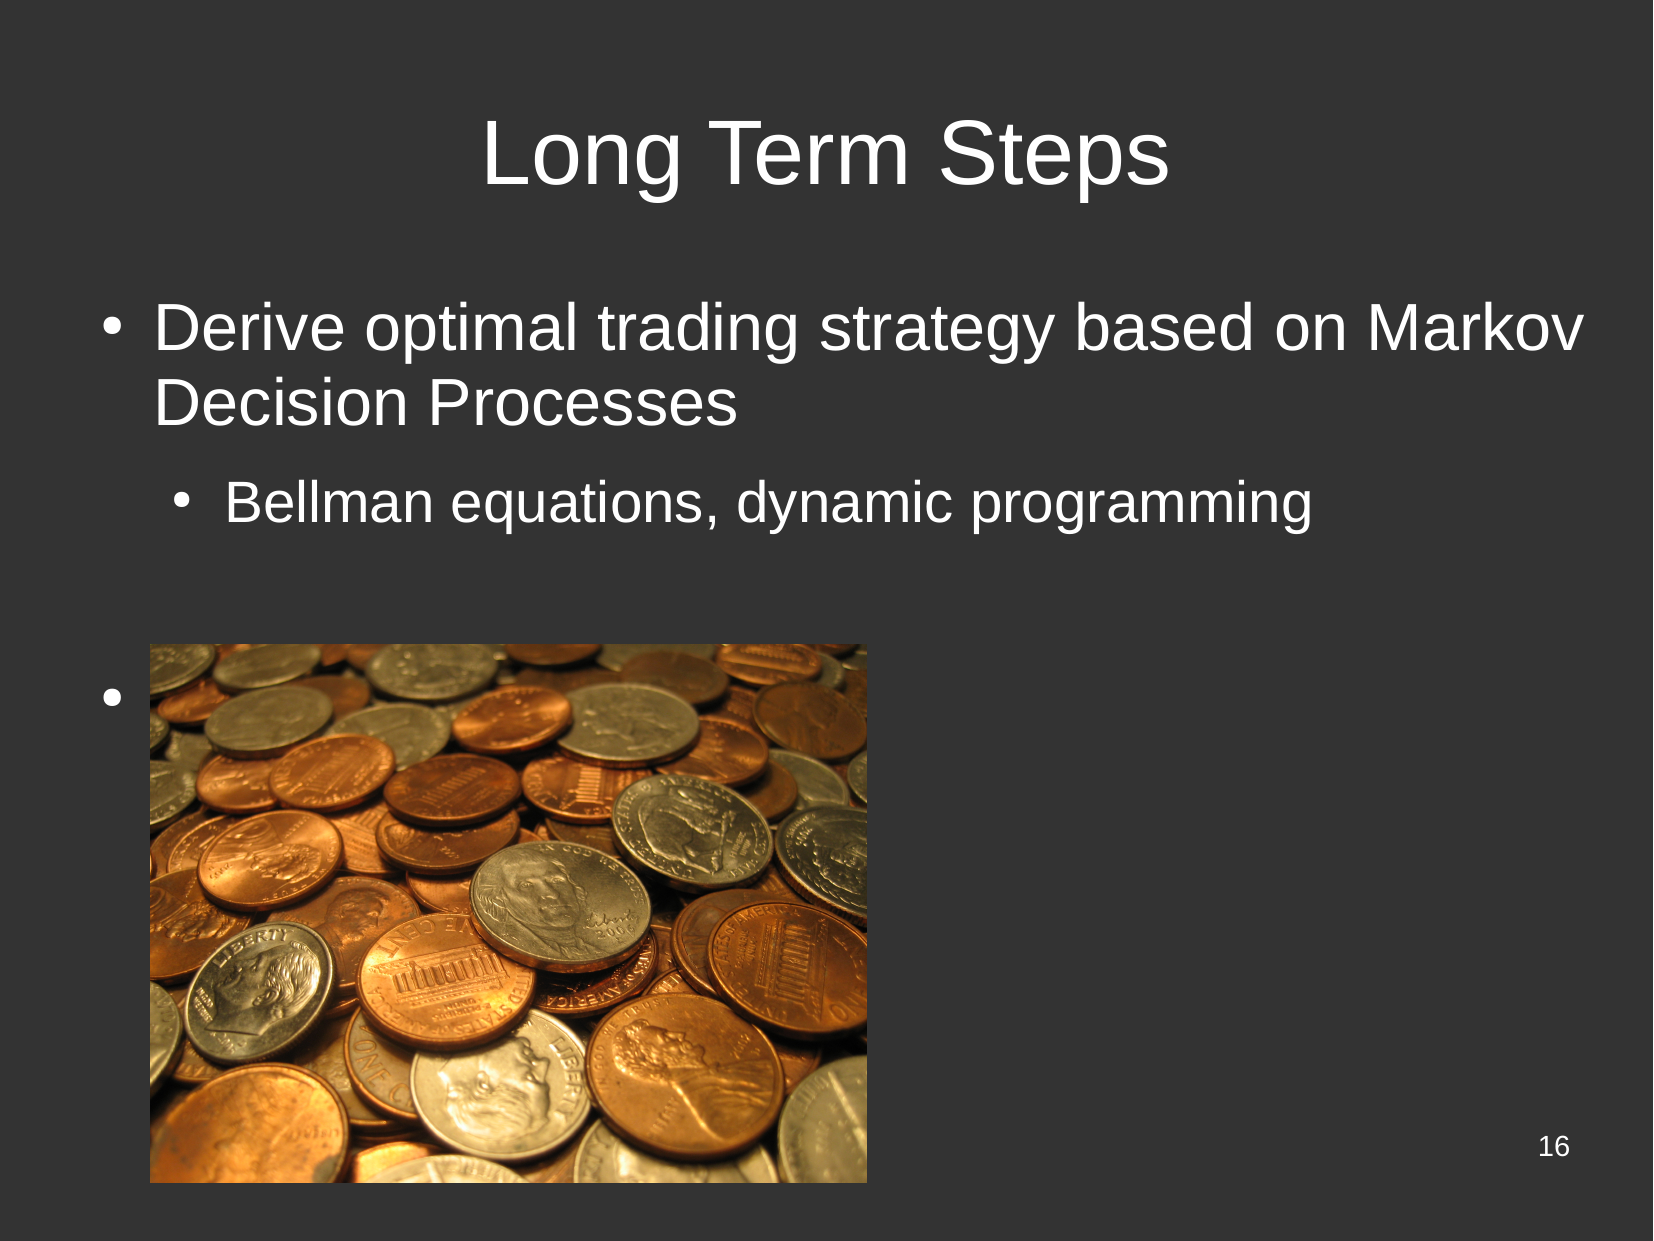

# Long Term Steps
Derive optimal trading strategy based on Markov Decision Processes
Bellman equations, dynamic programming
Lots of:
16